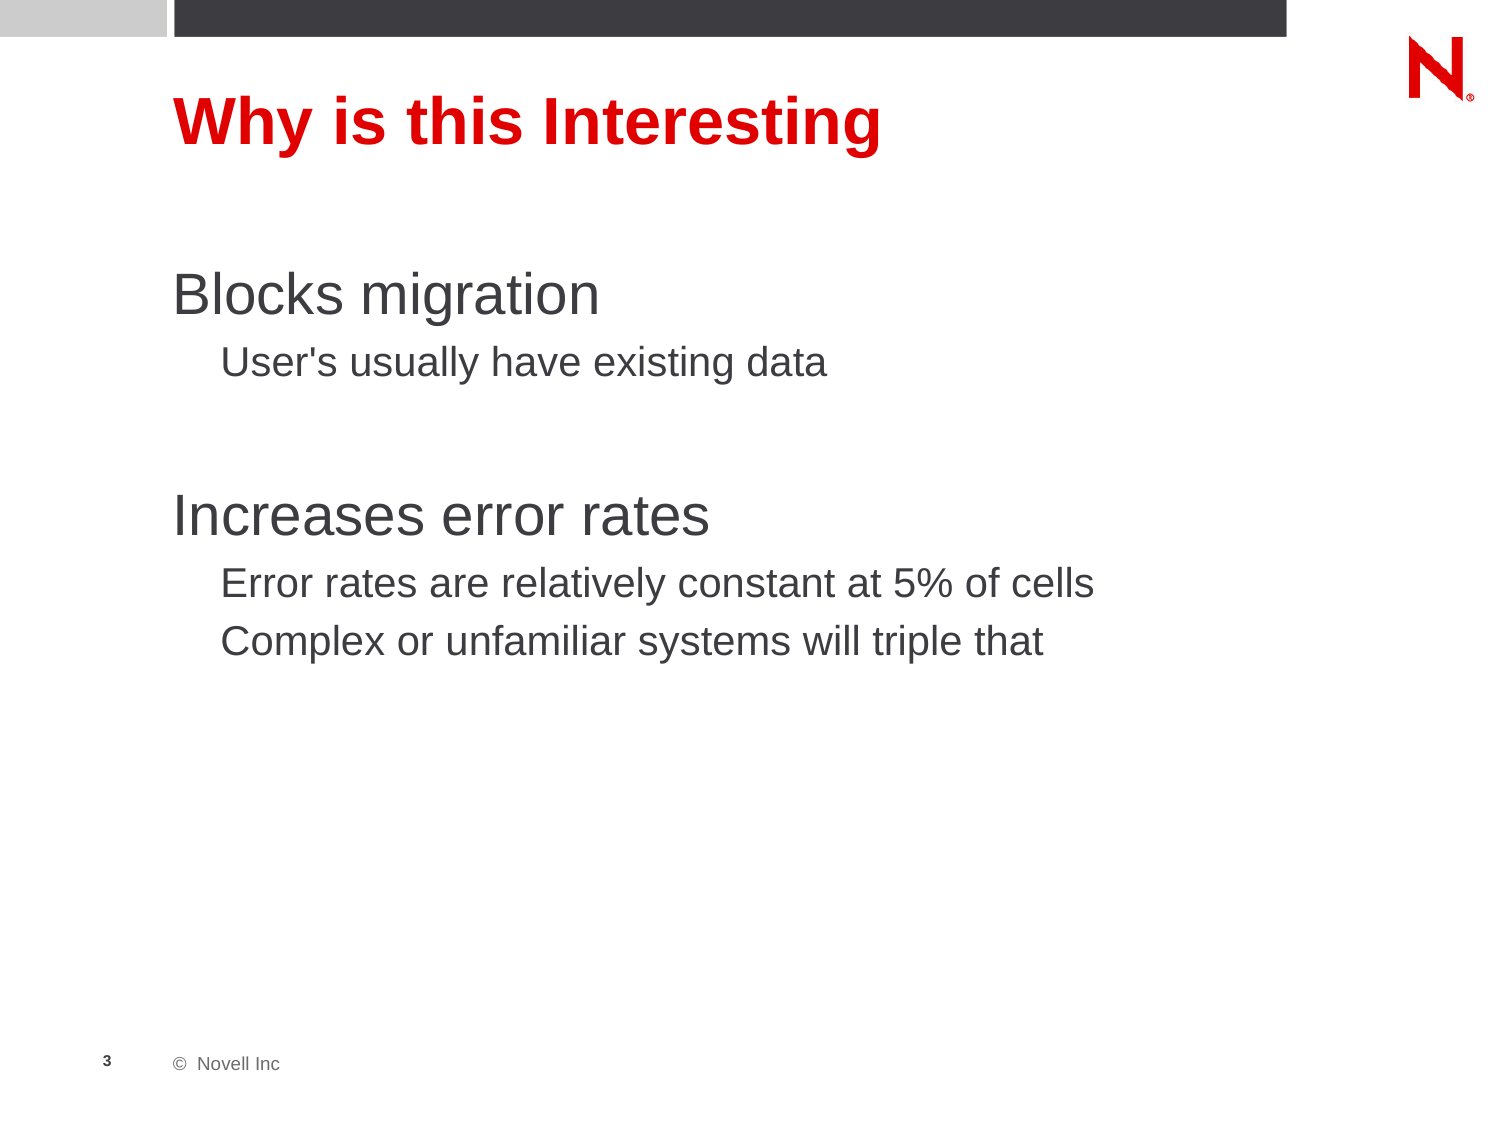

# Why is this Interesting
Blocks migration
User's usually have existing data
Increases error rates
Error rates are relatively constant at 5% of cells
Complex or unfamiliar systems will triple that